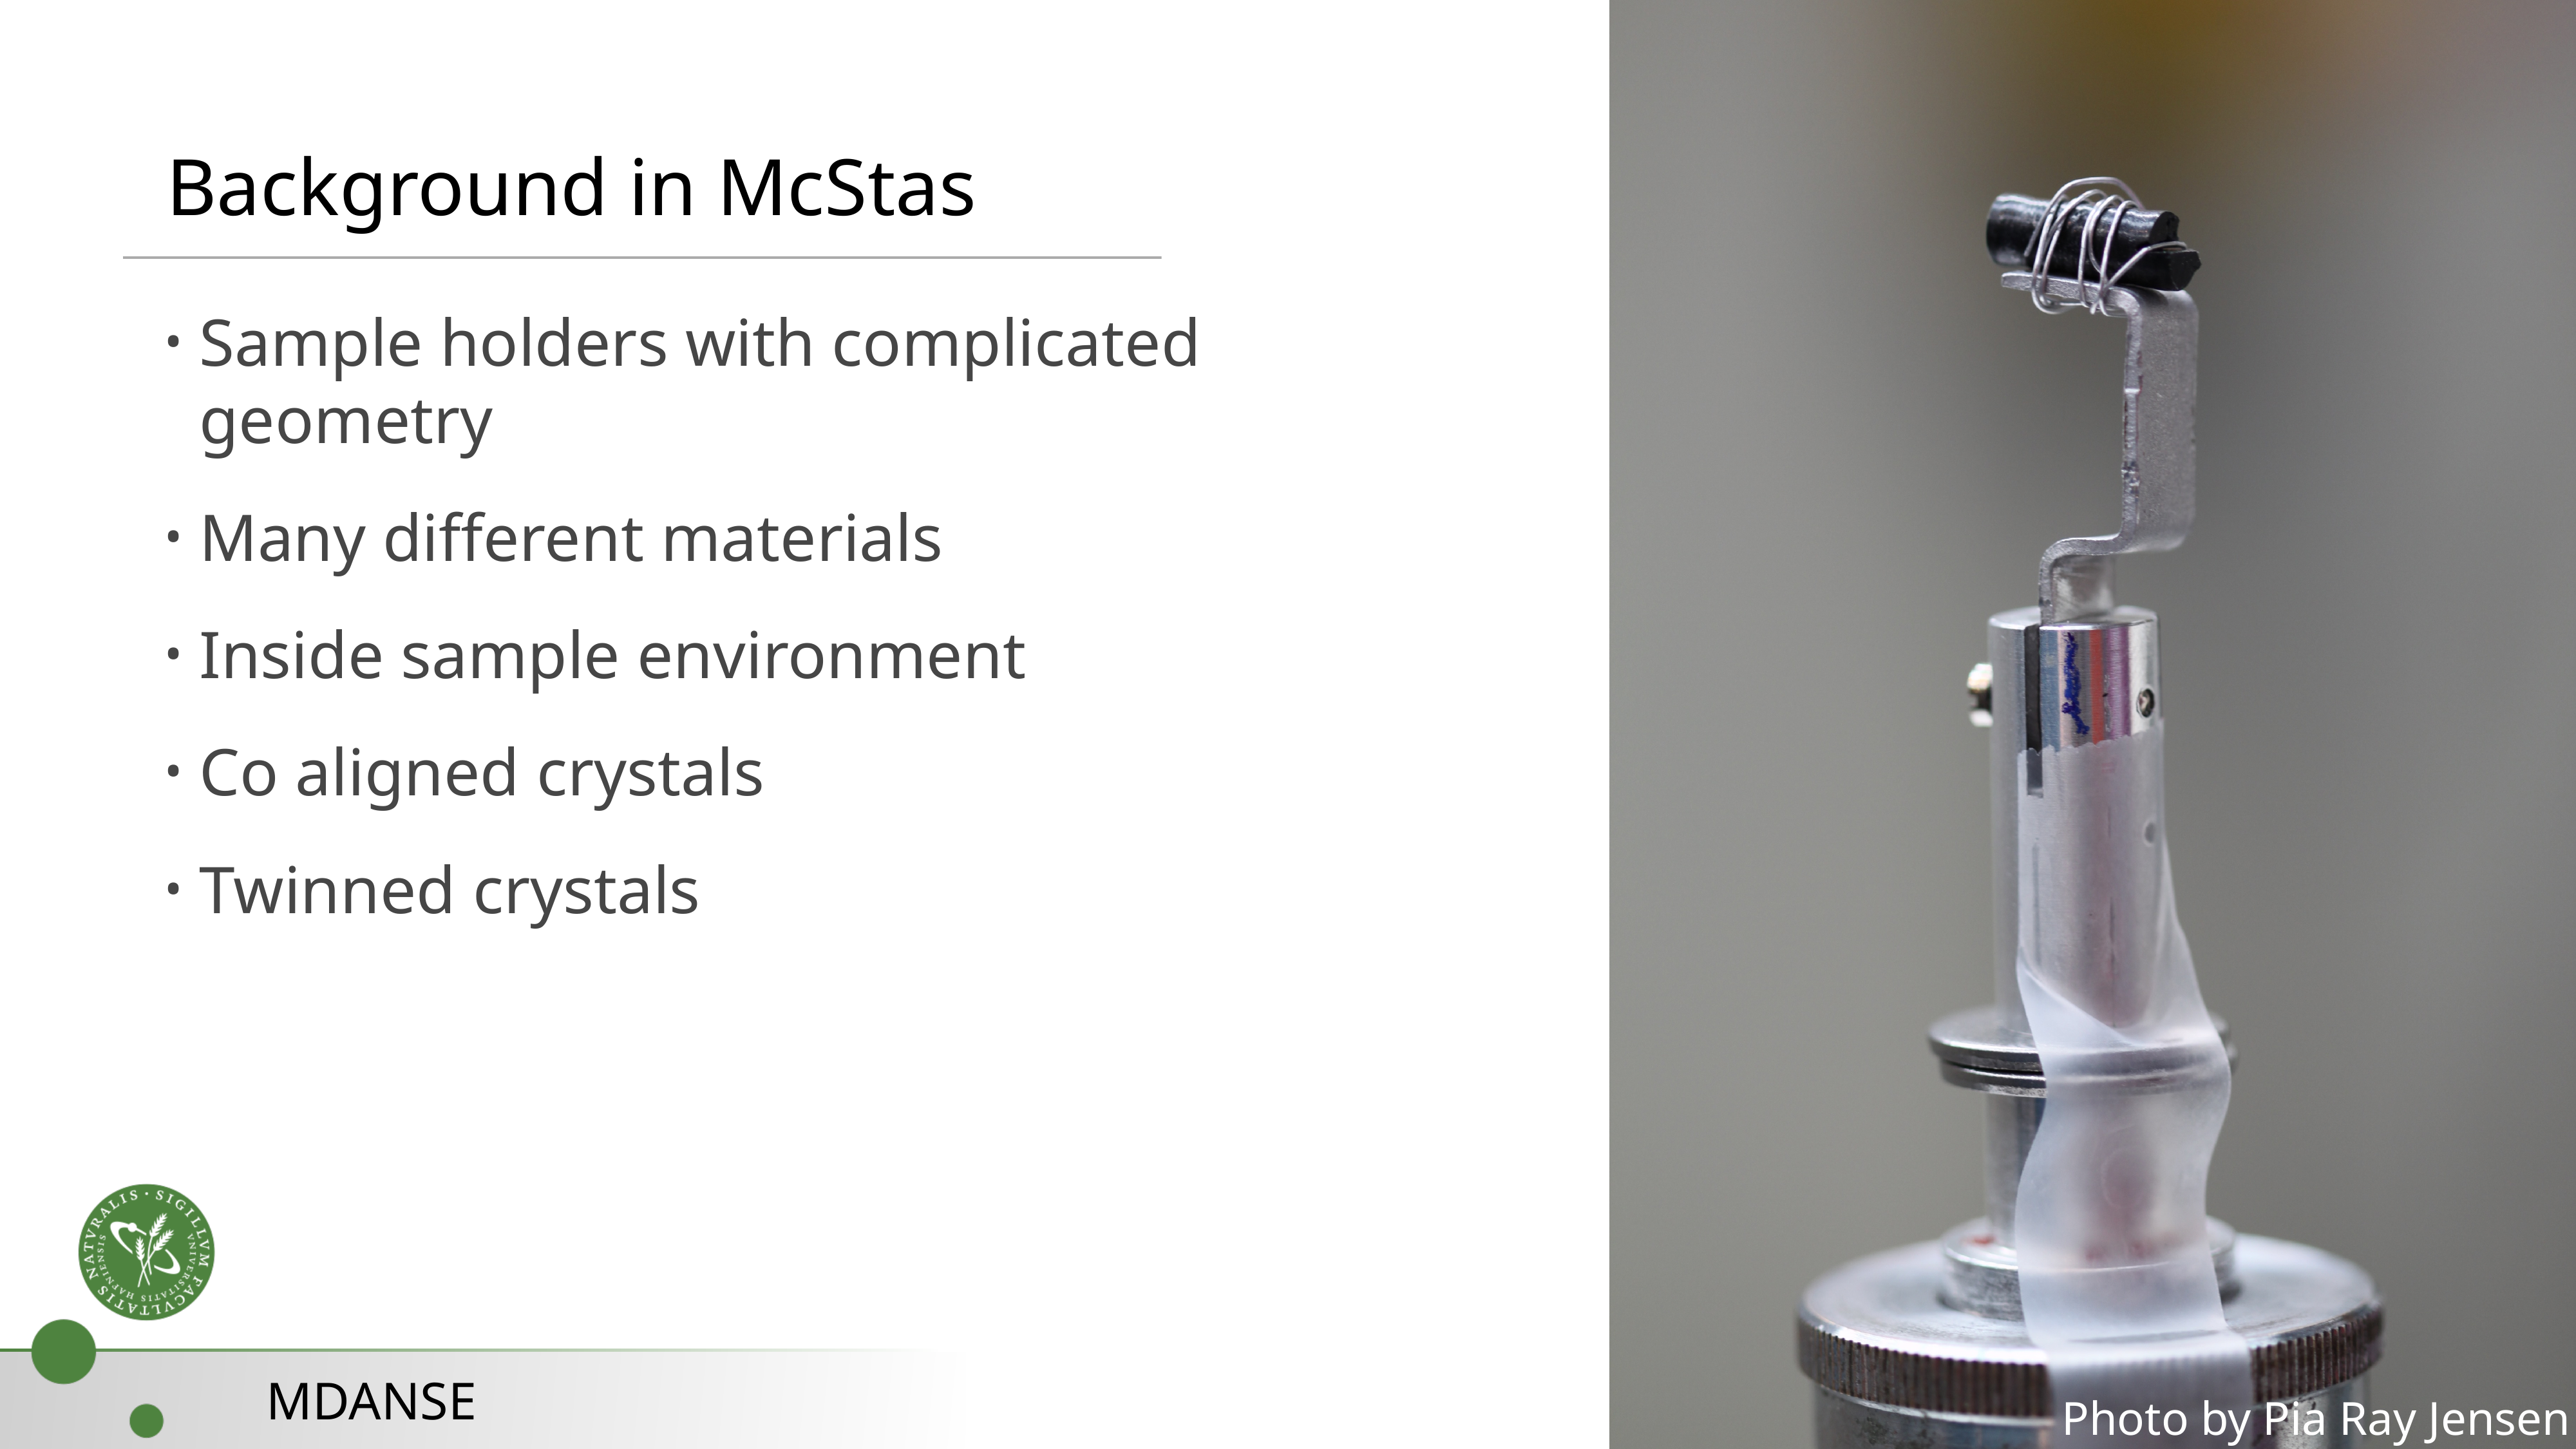

# Background in McStas
Sample holders with complicated geometry
Many different materials
Inside sample environment
Co aligned crystals
Twinned crystals
Photo by Pia Ray Jensen